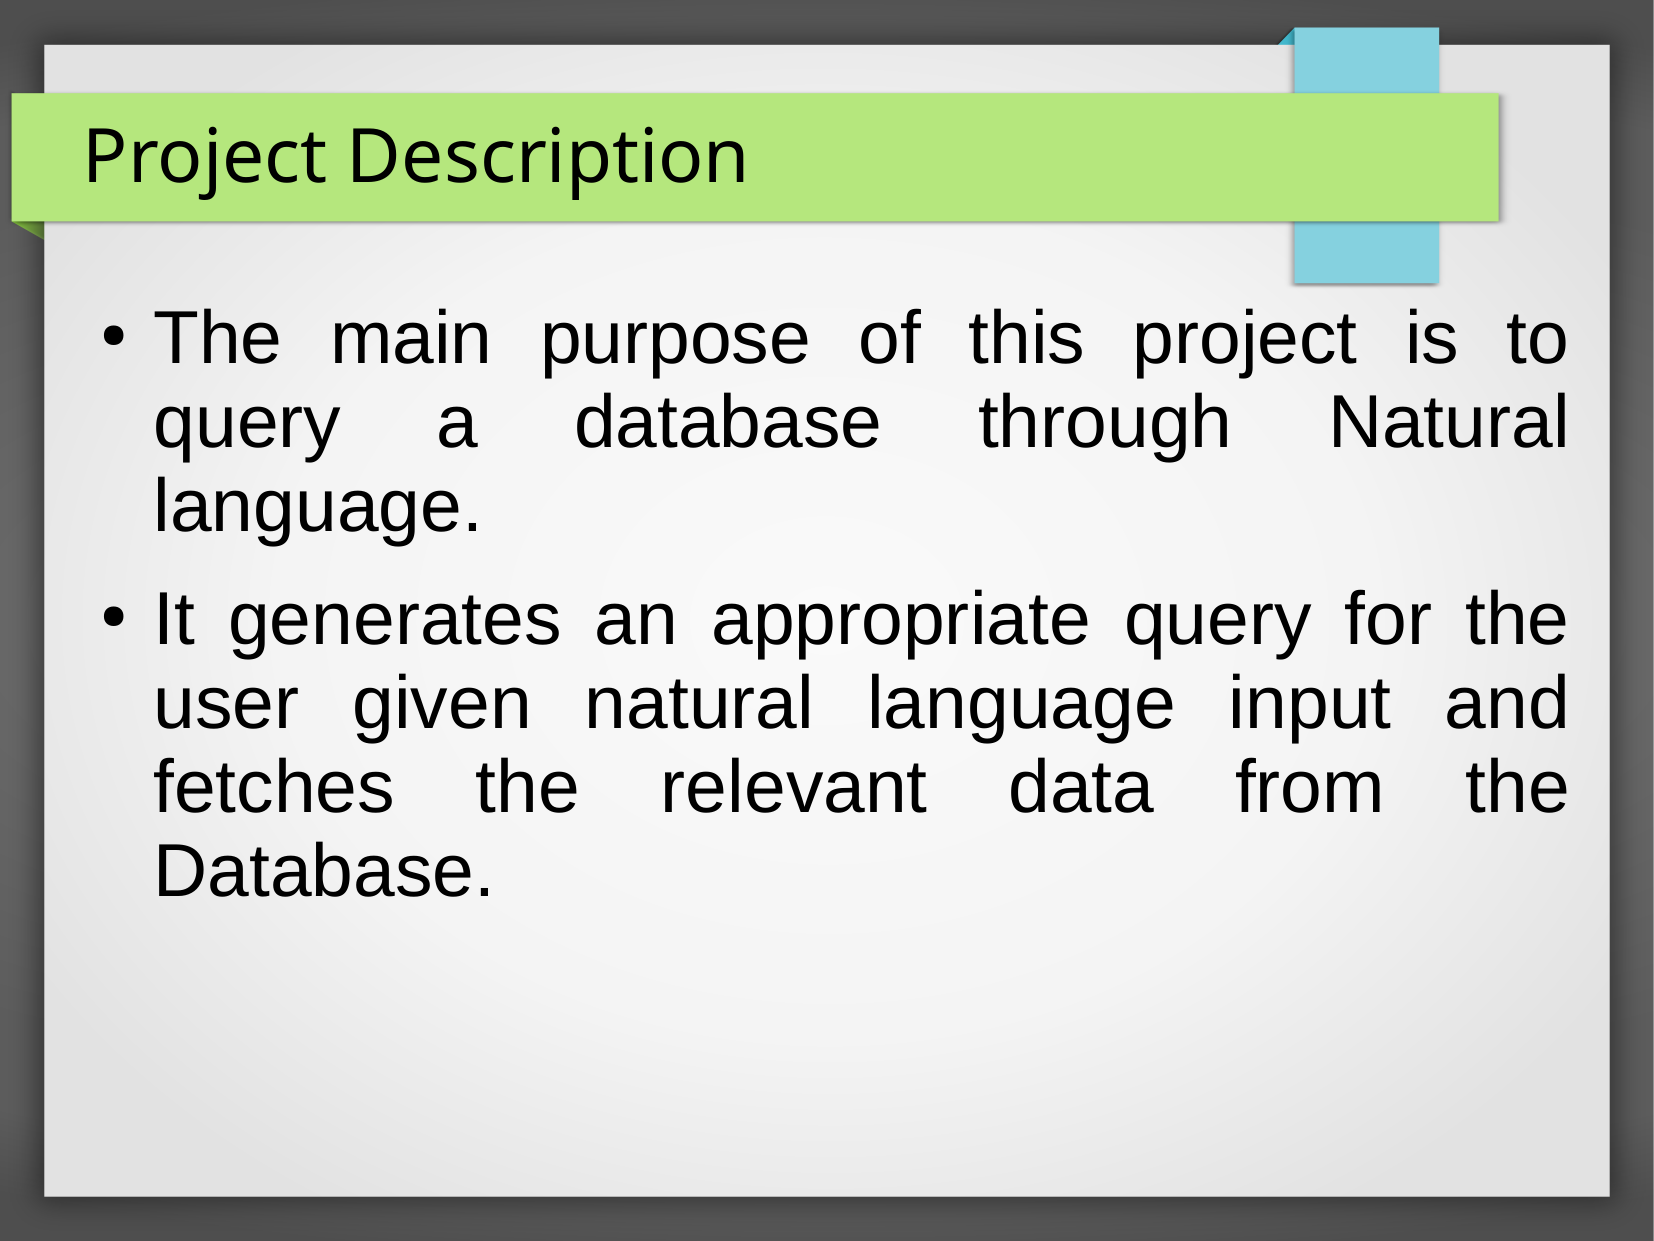

# Project Description
The main purpose of this project is to query a database through Natural language.
It generates an appropriate query for the user given natural language input and fetches the relevant data from the Database.